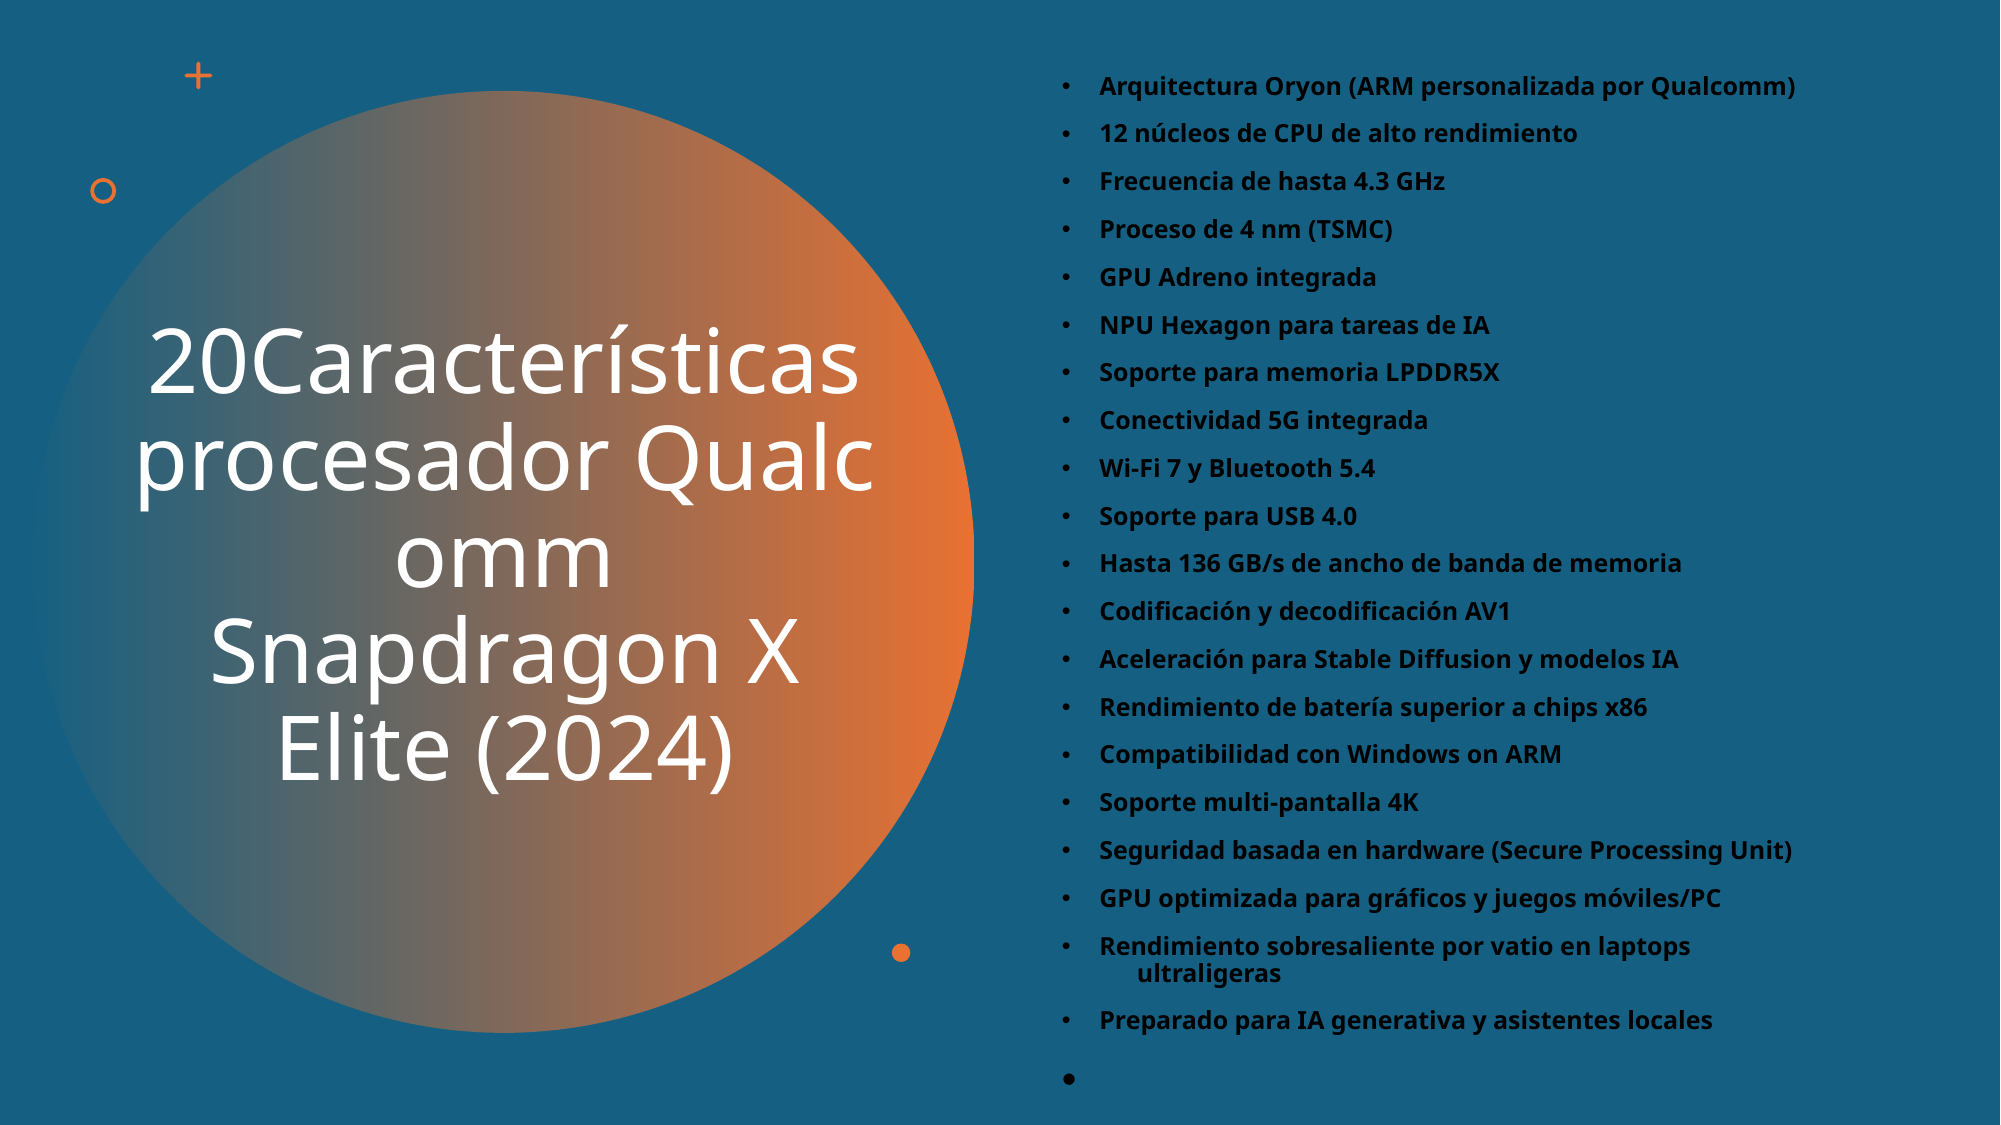

Arquitectura Oryon (ARM personalizada por Qualcomm)
12 núcleos de CPU de alto rendimiento
Frecuencia de hasta 4.3 GHz
Proceso de 4 nm (TSMC)
GPU Adreno integrada
NPU Hexagon para tareas de IA
Soporte para memoria LPDDR5X
Conectividad 5G integrada
Wi-Fi 7 y Bluetooth 5.4
Soporte para USB 4.0
Hasta 136 GB/s de ancho de banda de memoria
Codificación y decodificación AV1
Aceleración para Stable Diffusion y modelos IA
Rendimiento de batería superior a chips x86
Compatibilidad con Windows on ARM
Soporte multi-pantalla 4K
Seguridad basada en hardware (Secure Processing Unit)
GPU optimizada para gráficos y juegos móviles/PC
Rendimiento sobresaliente por vatio en laptops ultraligeras
Preparado para IA generativa y asistentes locales
# 20Características procesador Qualcomm Snapdragon X Elite (2024)